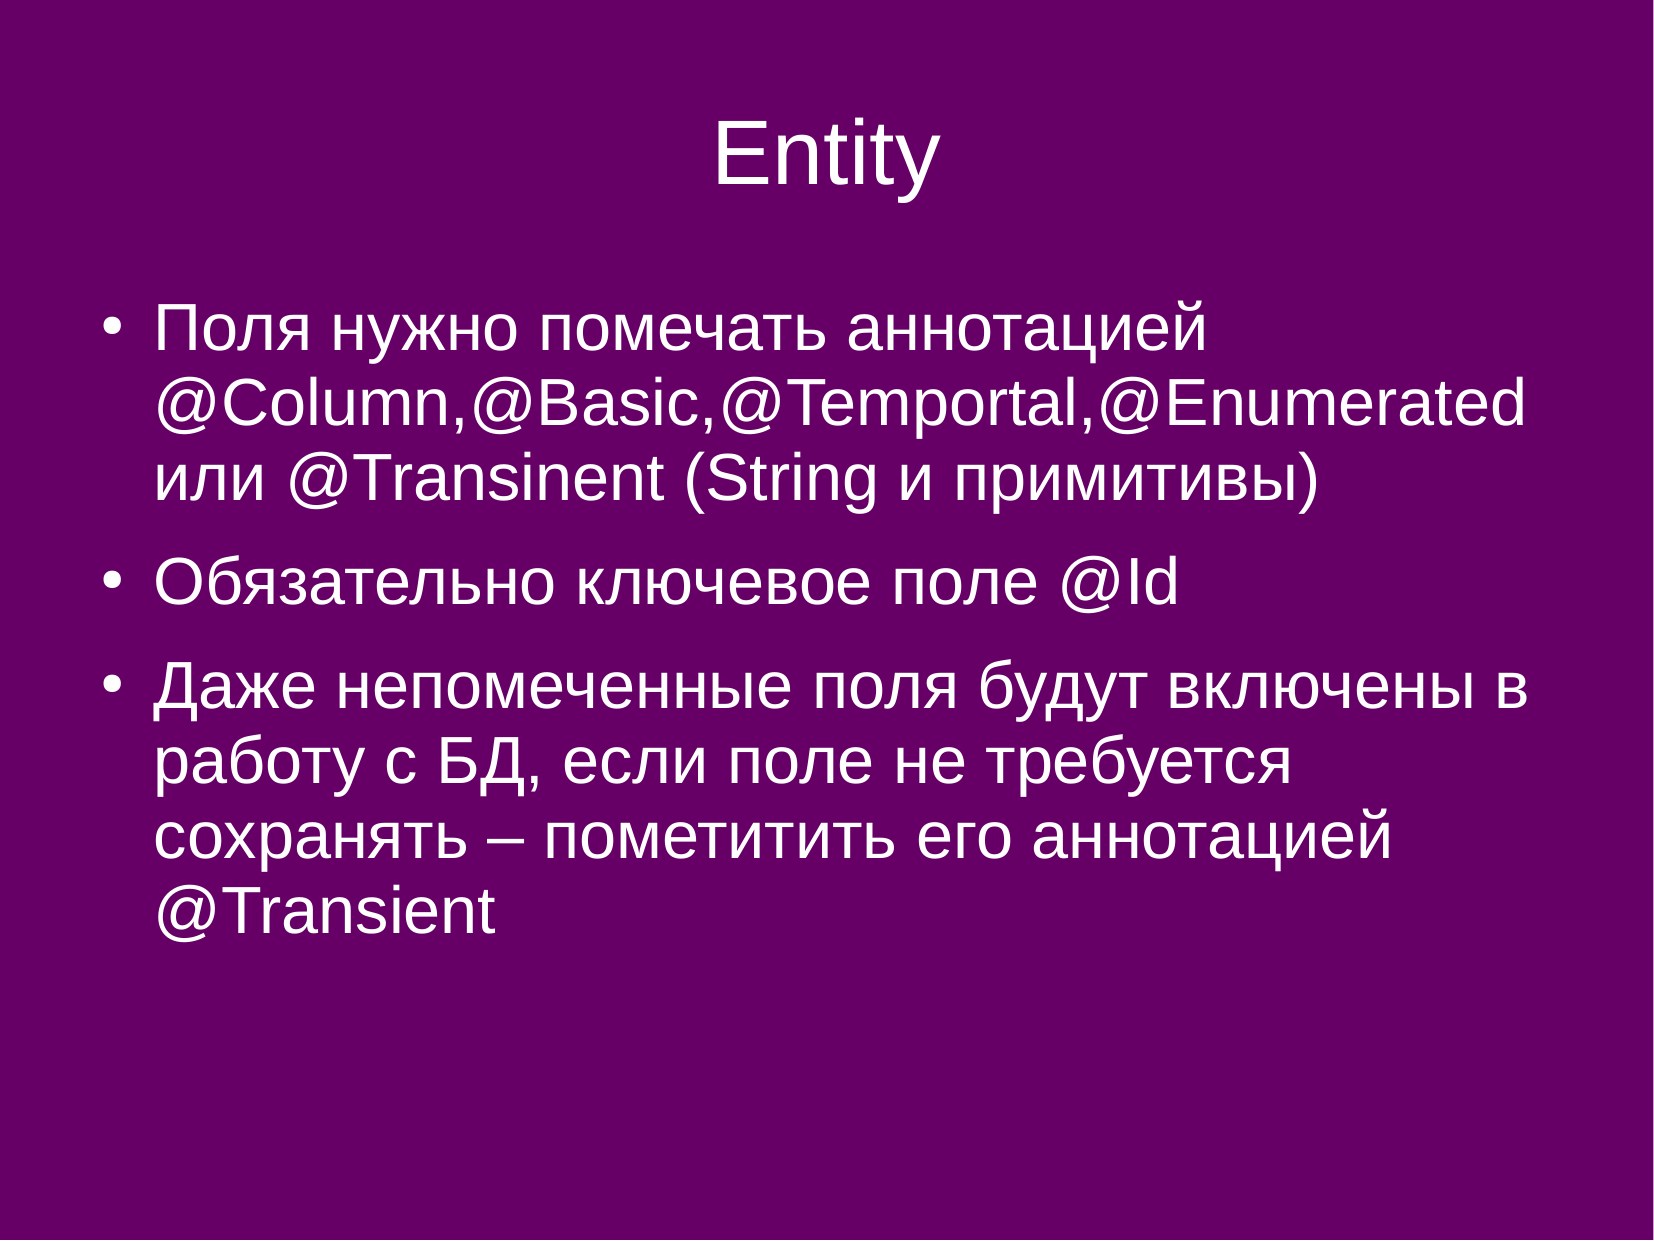

# Entity
Поля нужно помечать аннотацией @Column,@Basic,@Temportal,@Enumerated или @Transinent (String и примитивы)
Обязательно ключевое поле @Id
Даже непомеченные поля будут включены в работу с БД, если поле не требуется сохранять – пометитить его аннотацией @Transient